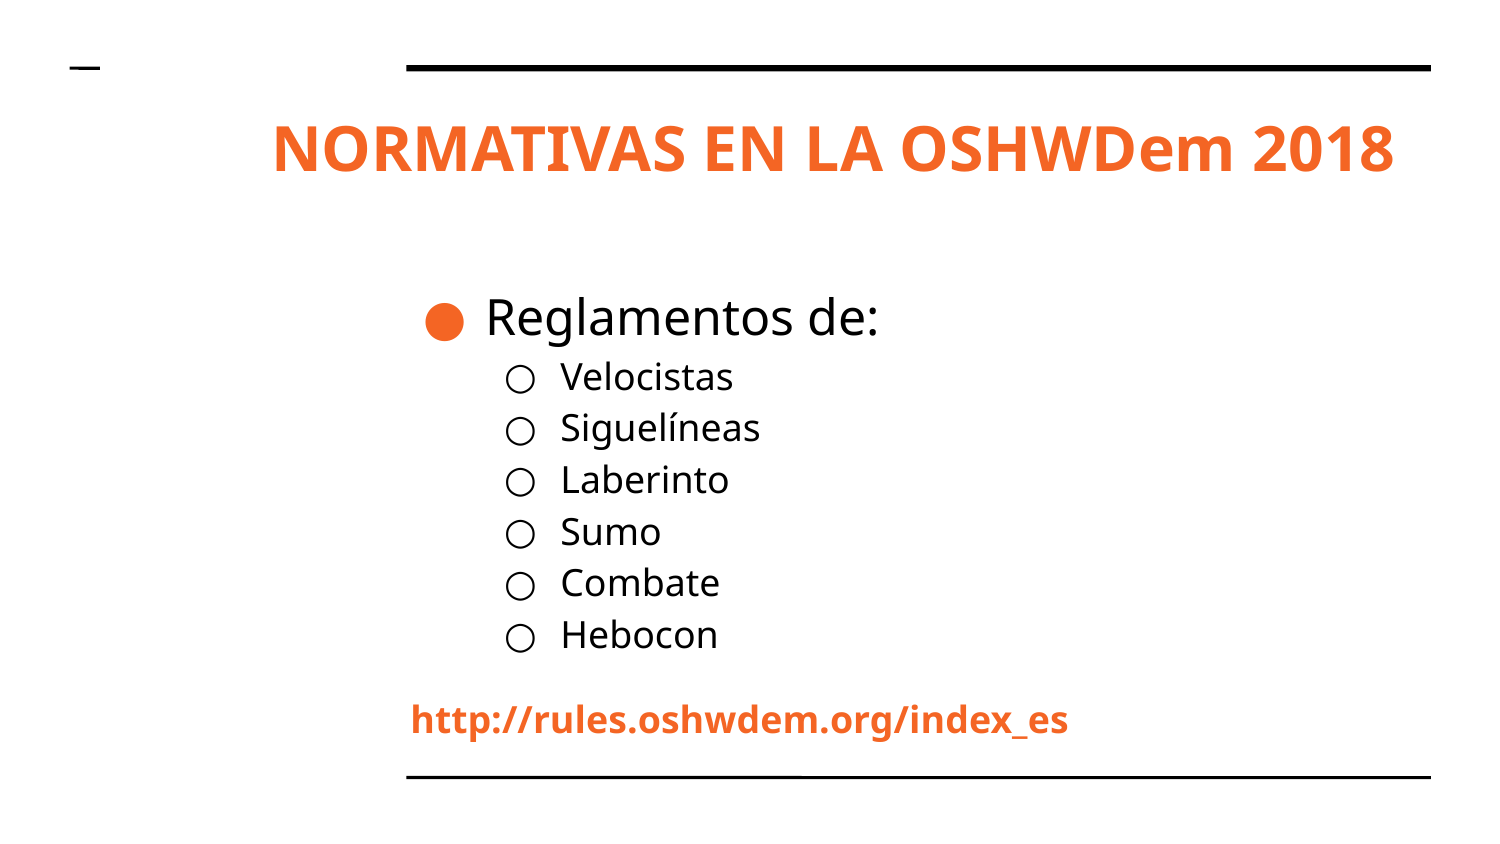

# NORMATIVAS EN LA OSHWDem 2018
Reglamentos de:
Velocistas
Siguelíneas
Laberinto
Sumo
Combate
Hebocon
http://rules.oshwdem.org/index_es